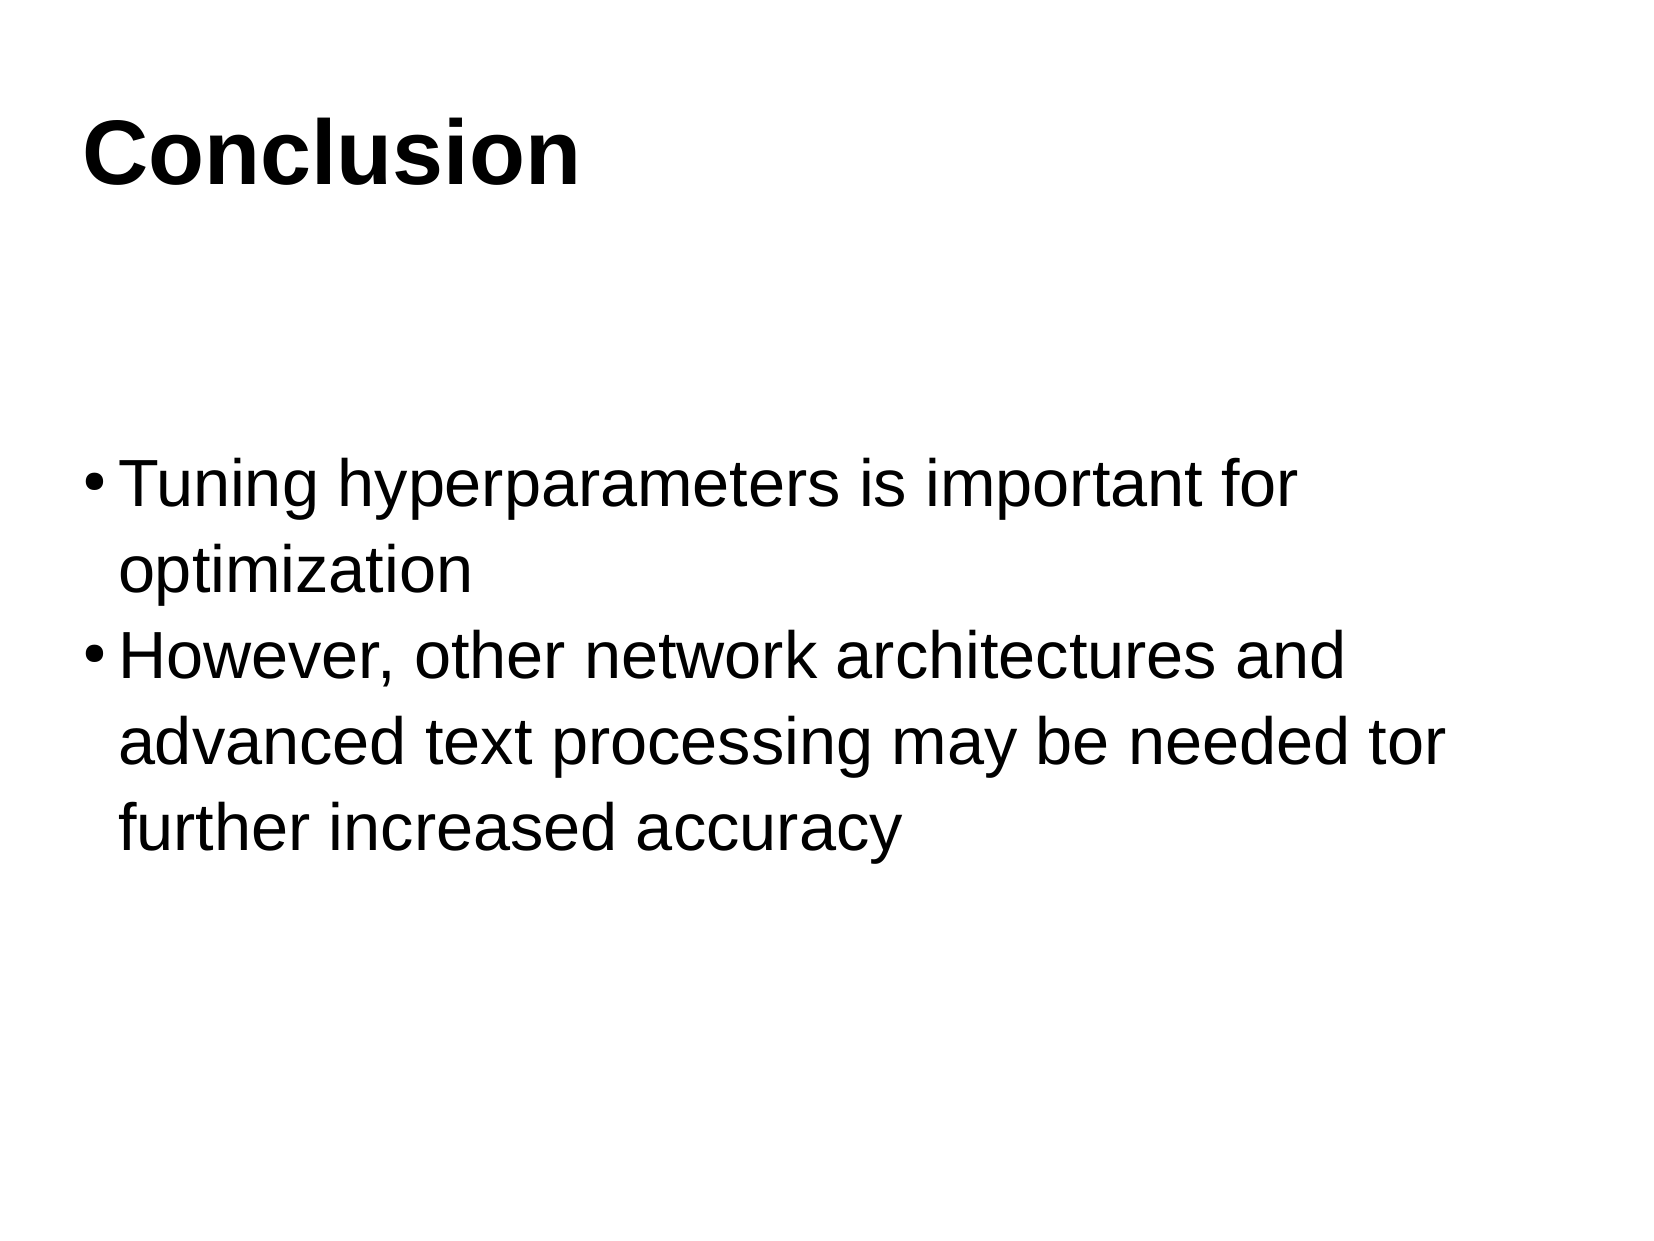

# Conclusion
Tuning hyperparameters is important for optimization
However, other network architectures and advanced text processing may be needed tor further increased accuracy